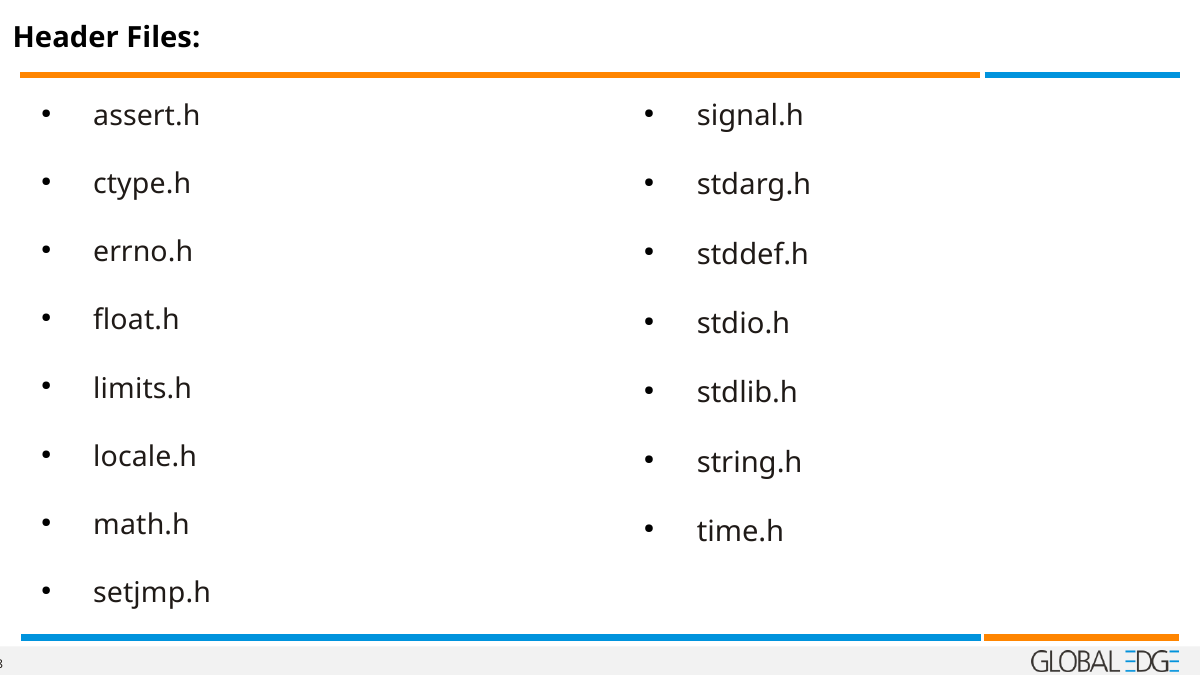

# Header Files:
assert.h
ctype.h
errno.h
float.h
limits.h
locale.h
math.h
setjmp.h
signal.h
stdarg.h
stddef.h
stdio.h
stdlib.h
string.h
time.h